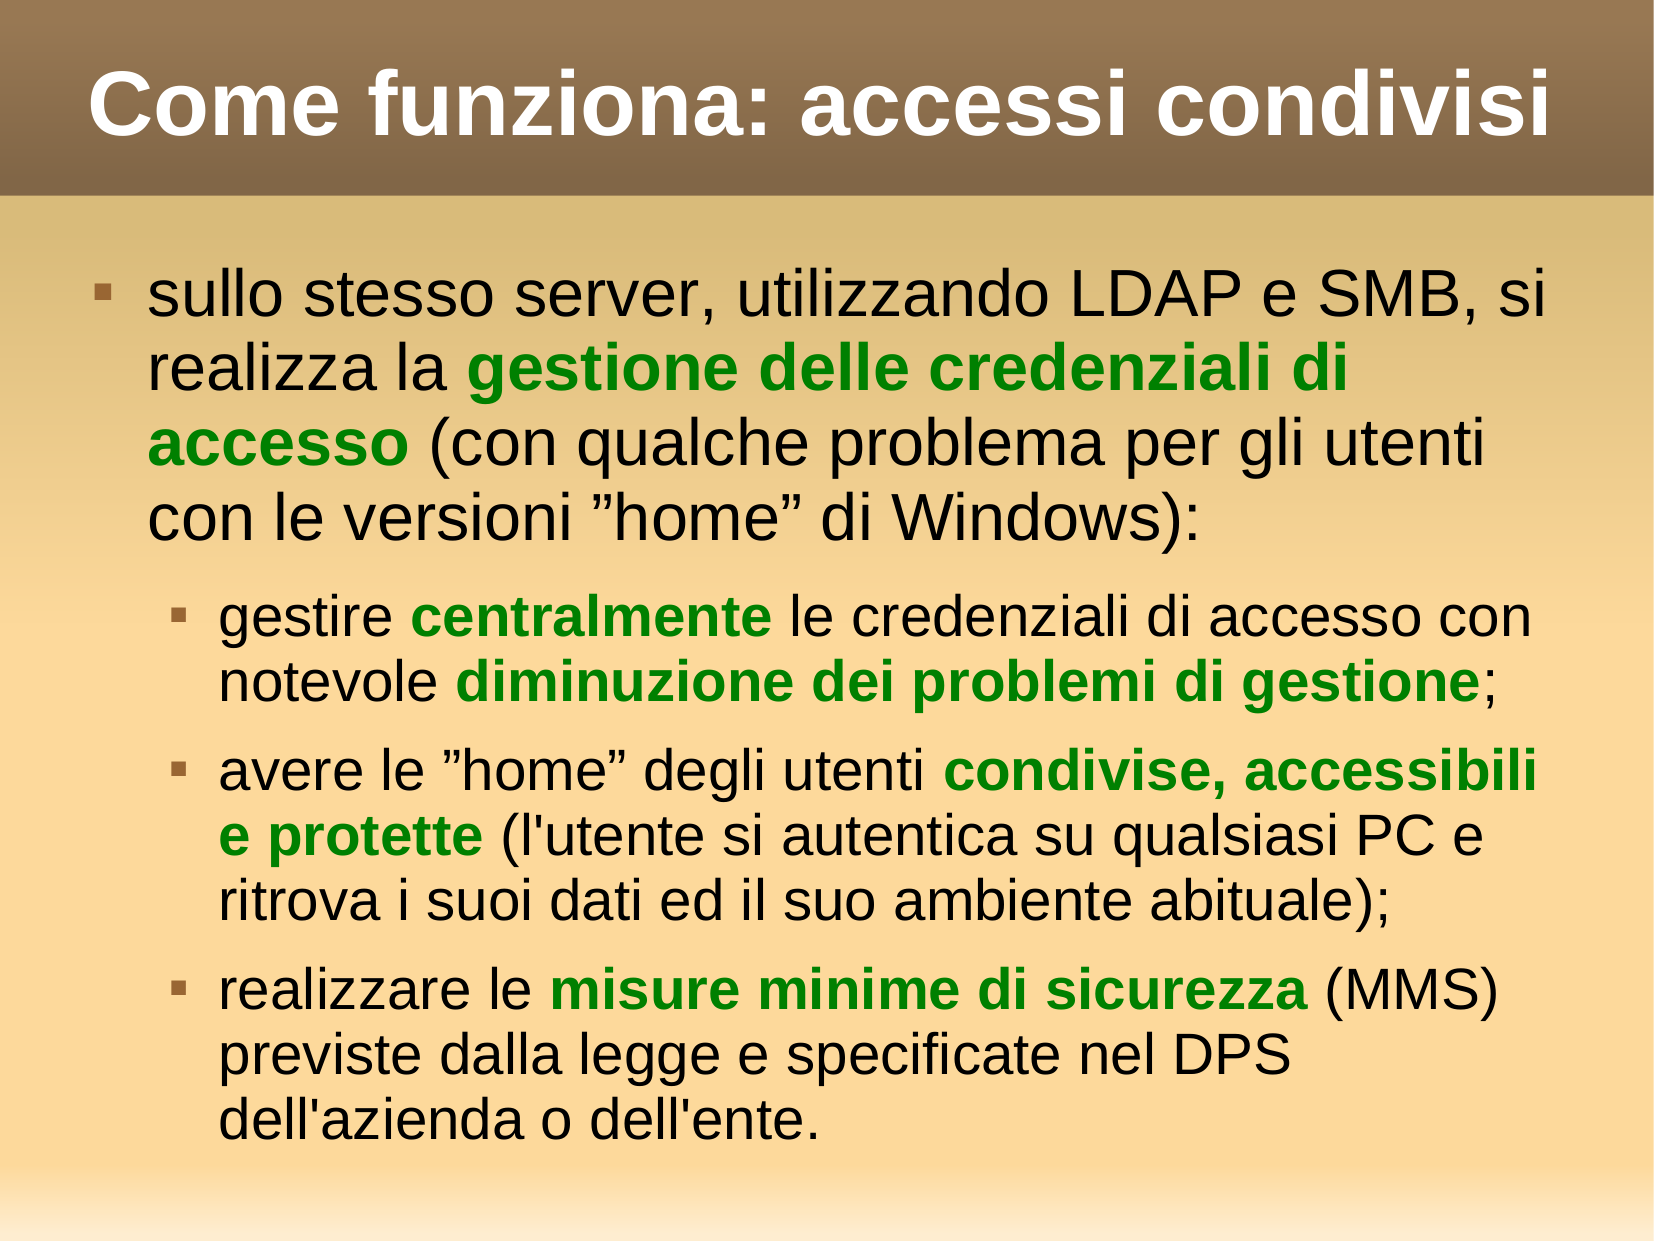

# Come funziona: accessi condivisi
sullo stesso server, utilizzando LDAP e SMB, si realizza la gestione delle credenziali di accesso (con qualche problema per gli utenti con le versioni ”home” di Windows):
gestire centralmente le credenziali di accesso con notevole diminuzione dei problemi di gestione;
avere le ”home” degli utenti condivise, accessibili e protette (l'utente si autentica su qualsiasi PC e ritrova i suoi dati ed il suo ambiente abituale);
realizzare le misure minime di sicurezza (MMS) previste dalla legge e specificate nel DPS dell'azienda o dell'ente.